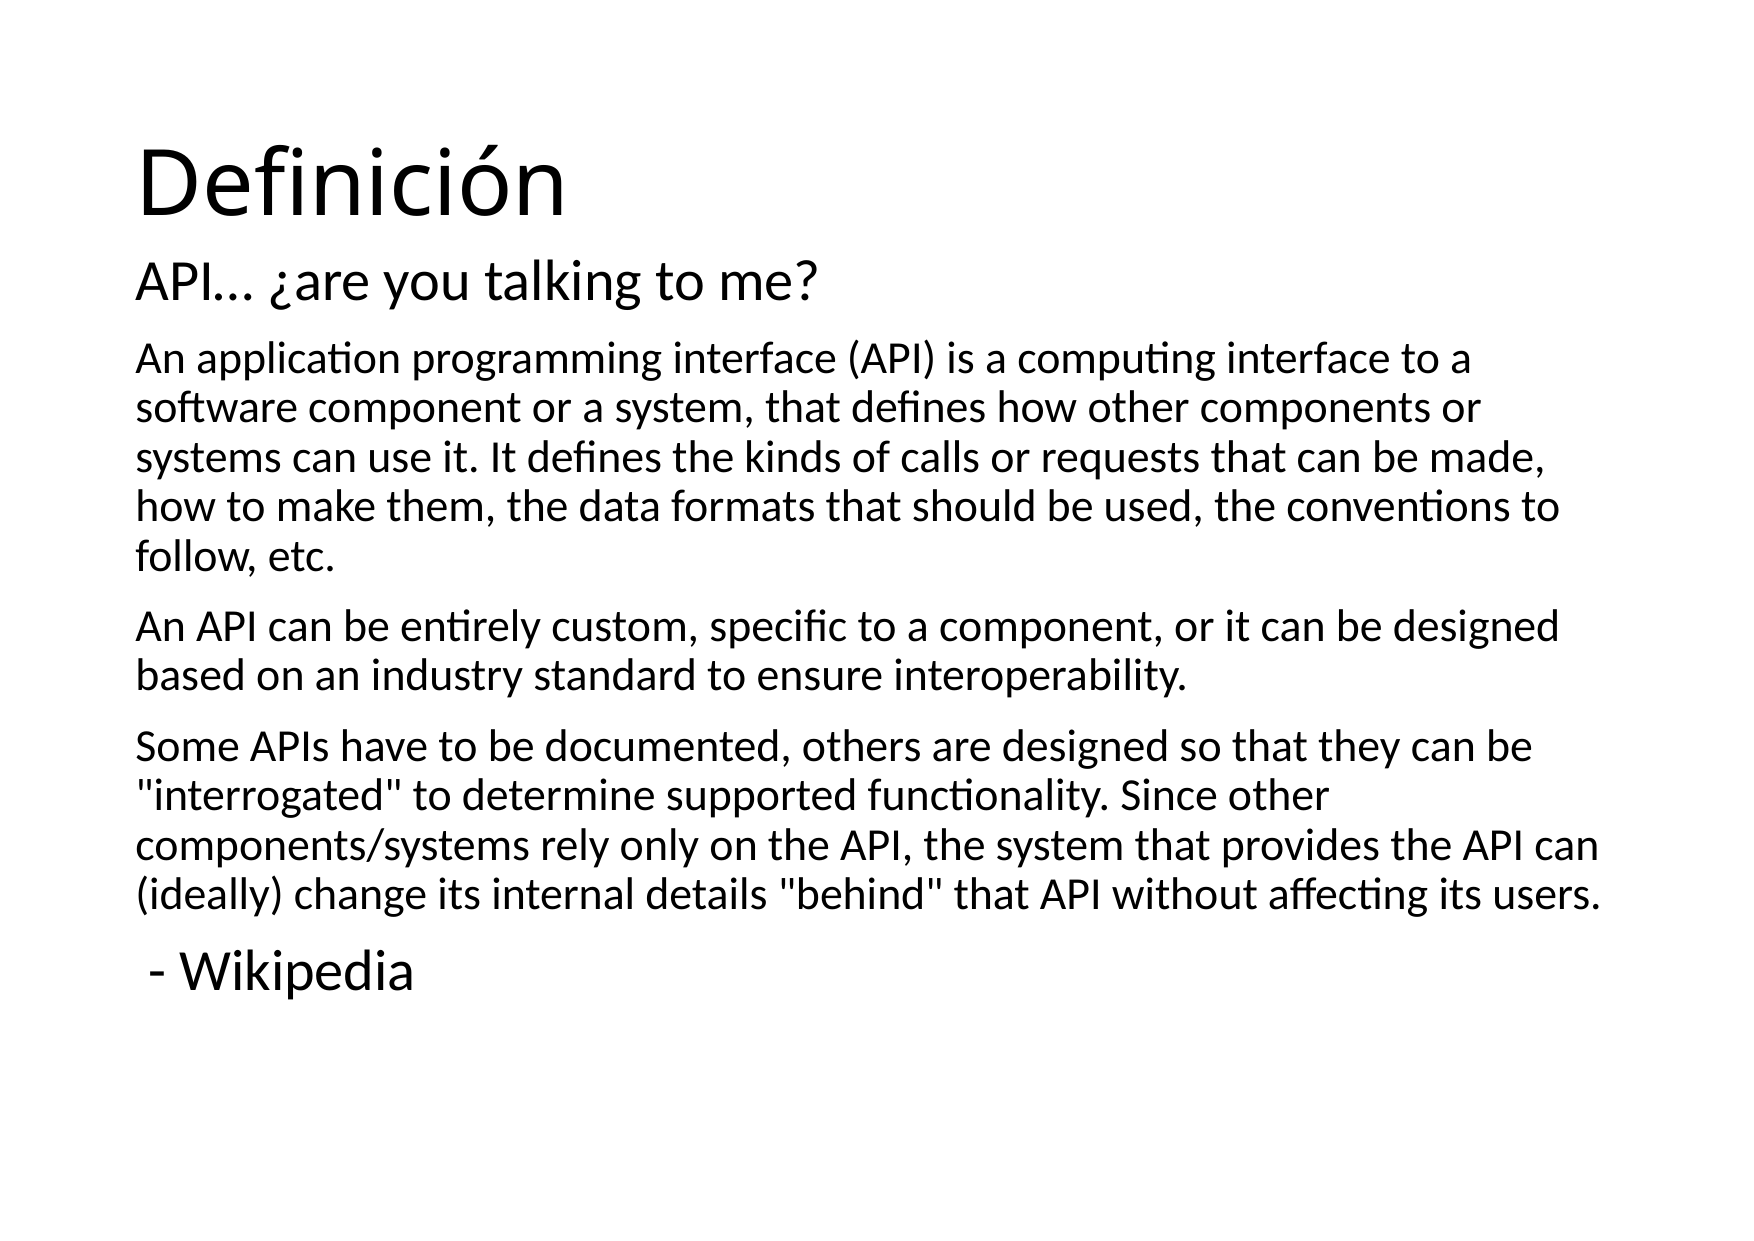

# Definición
API… ¿are you talking to me?
An application programming interface (API) is a computing interface to a software component or a system, that defines how other components or systems can use it. It defines the kinds of calls or requests that can be made, how to make them, the data formats that should be used, the conventions to follow, etc.
An API can be entirely custom, specific to a component, or it can be designed based on an industry standard to ensure interoperability.
Some APIs have to be documented, others are designed so that they can be "interrogated" to determine supported functionality. Since other components/systems rely only on the API, the system that provides the API can (ideally) change its internal details "behind" that API without affecting its users.
 - Wikipedia